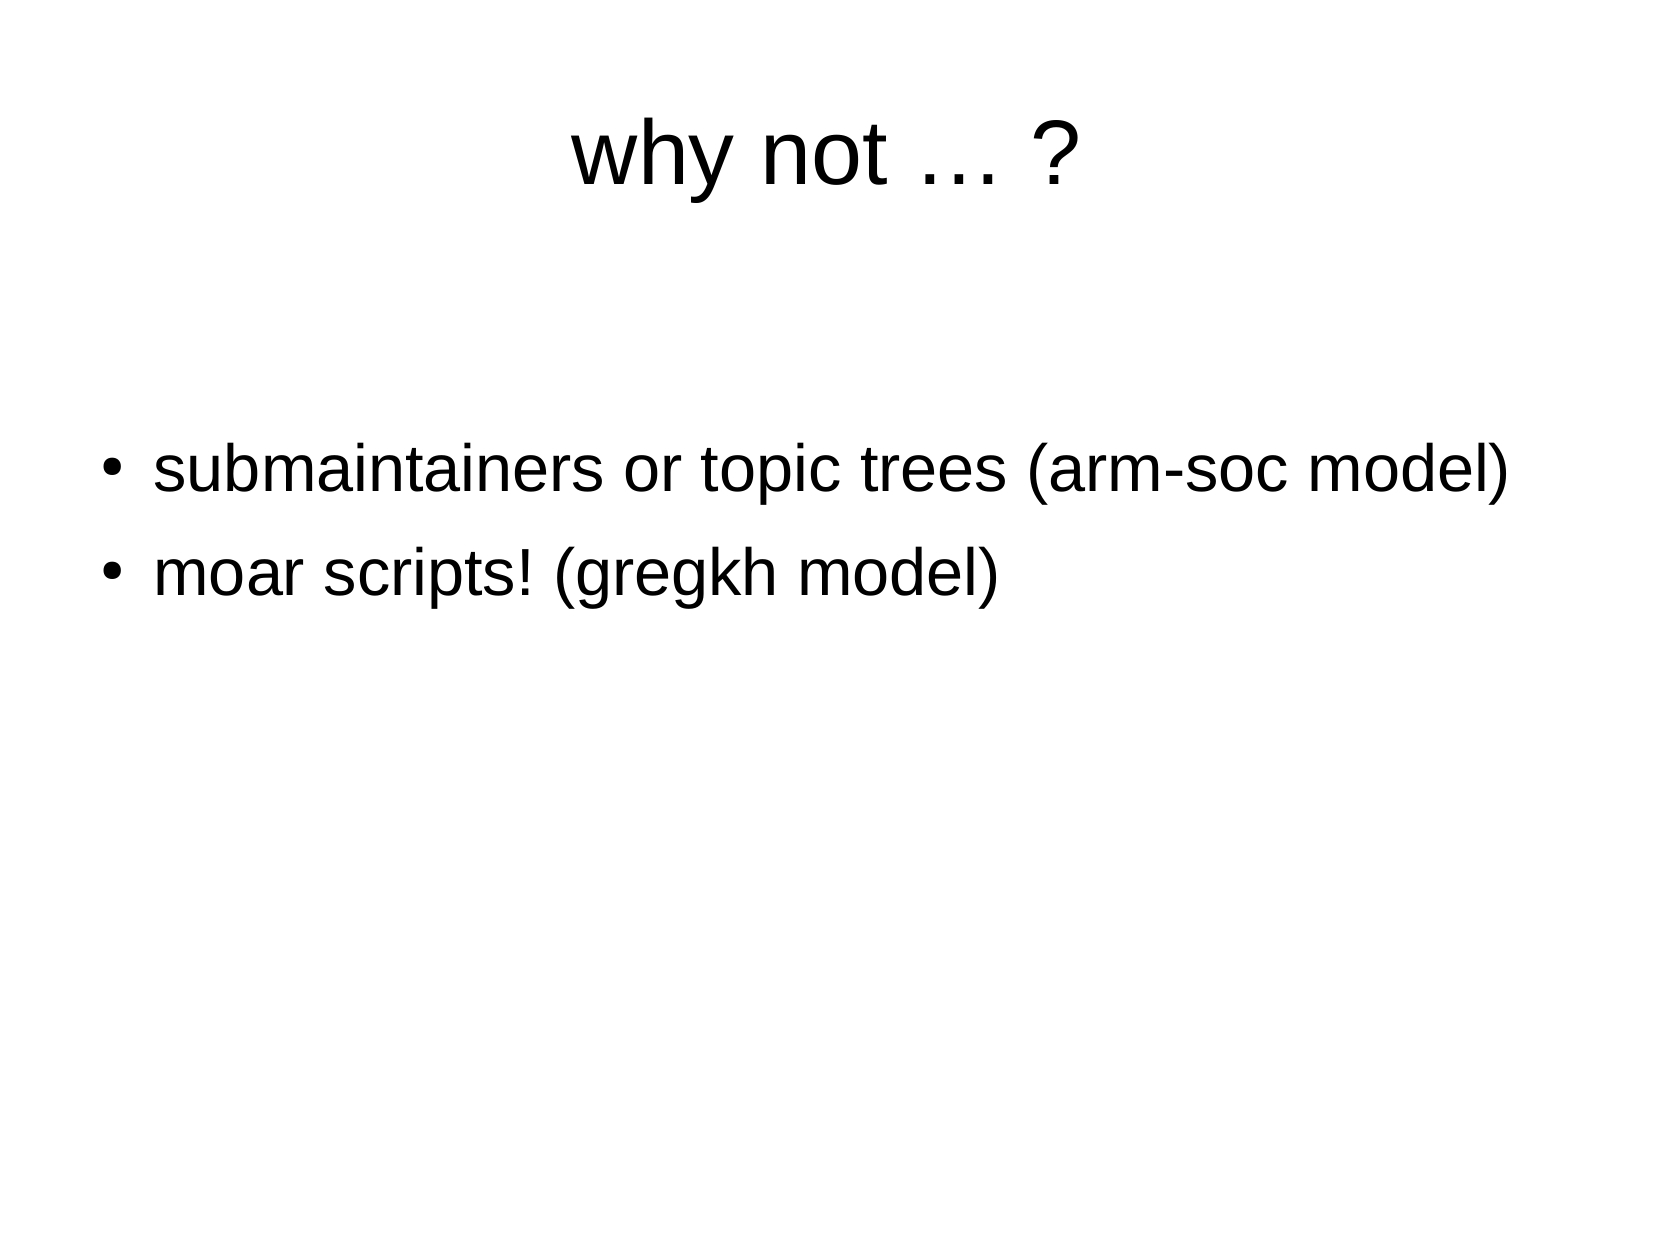

# why not … ?
submaintainers or topic trees (arm-soc model)
moar scripts! (gregkh model)